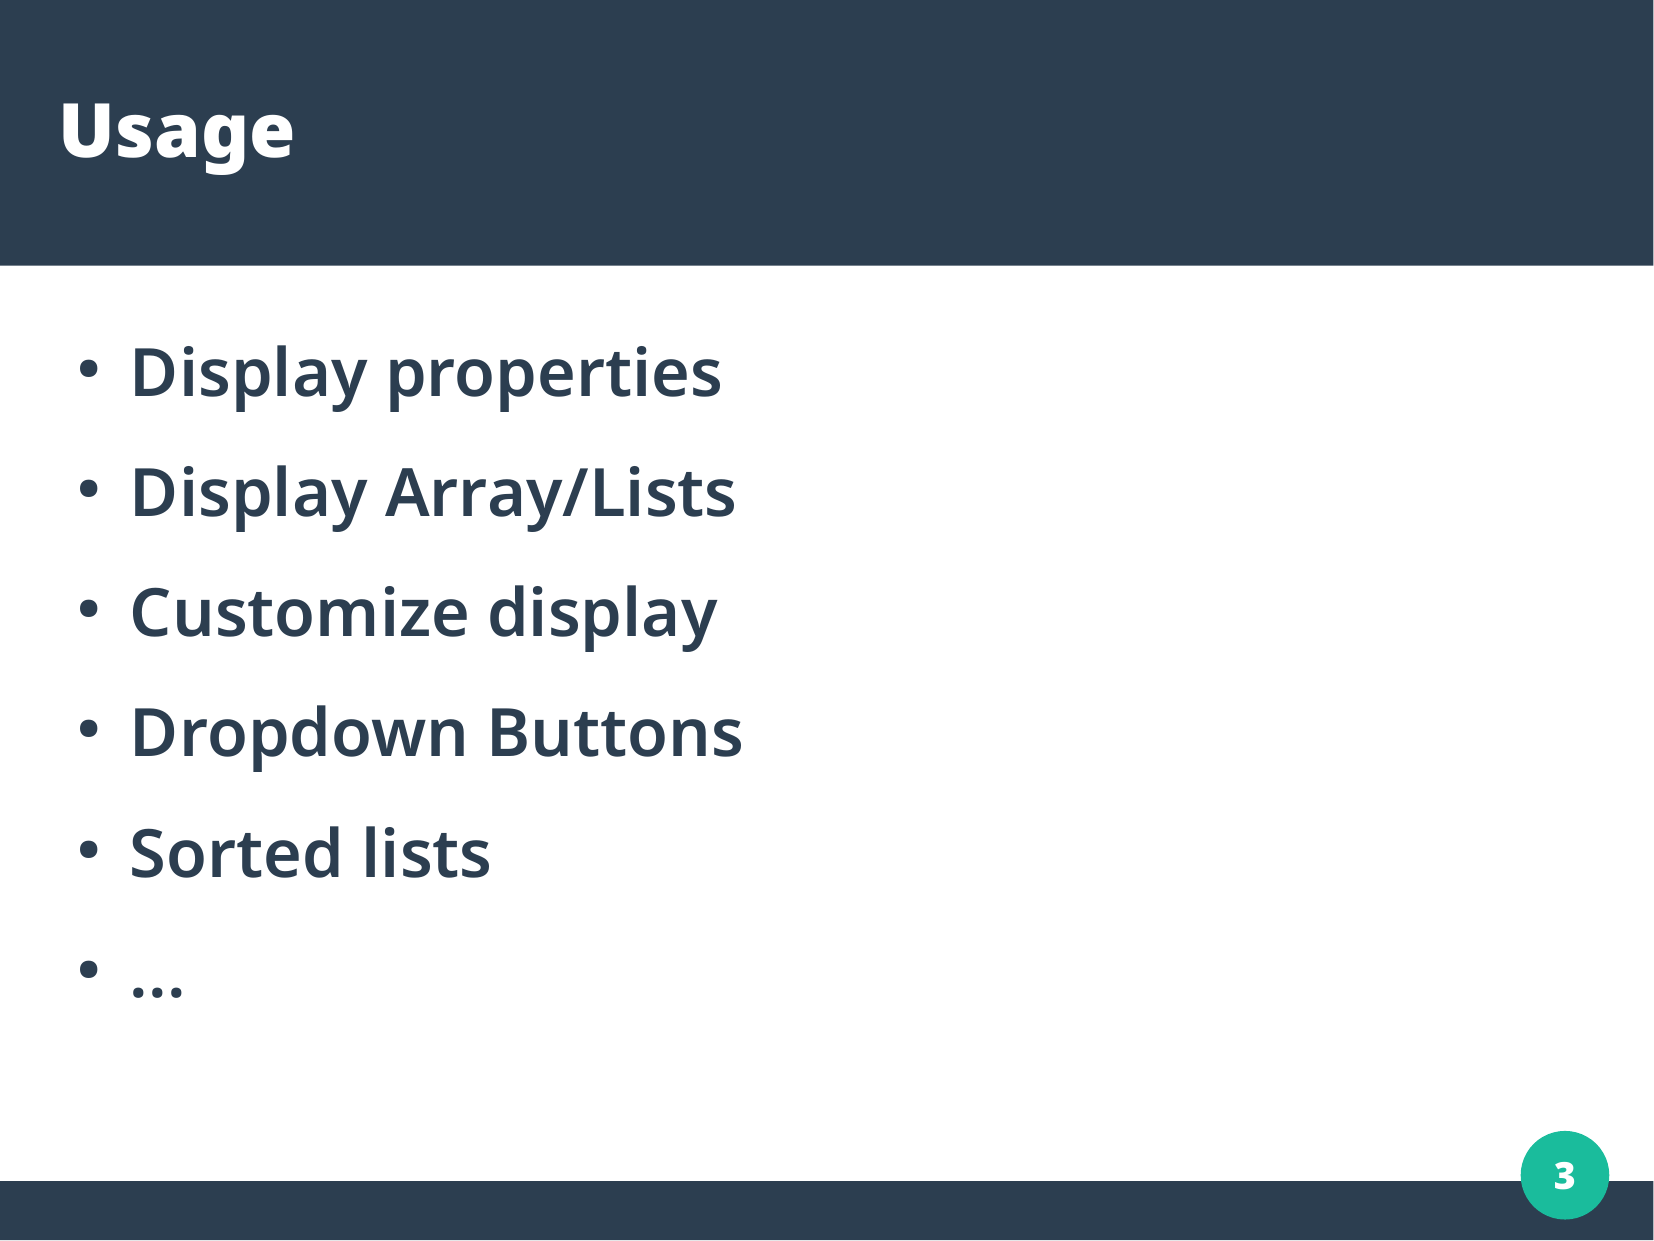

# Usage
Display properties
Display Array/Lists
Customize display
Dropdown Buttons
Sorted lists
...
3